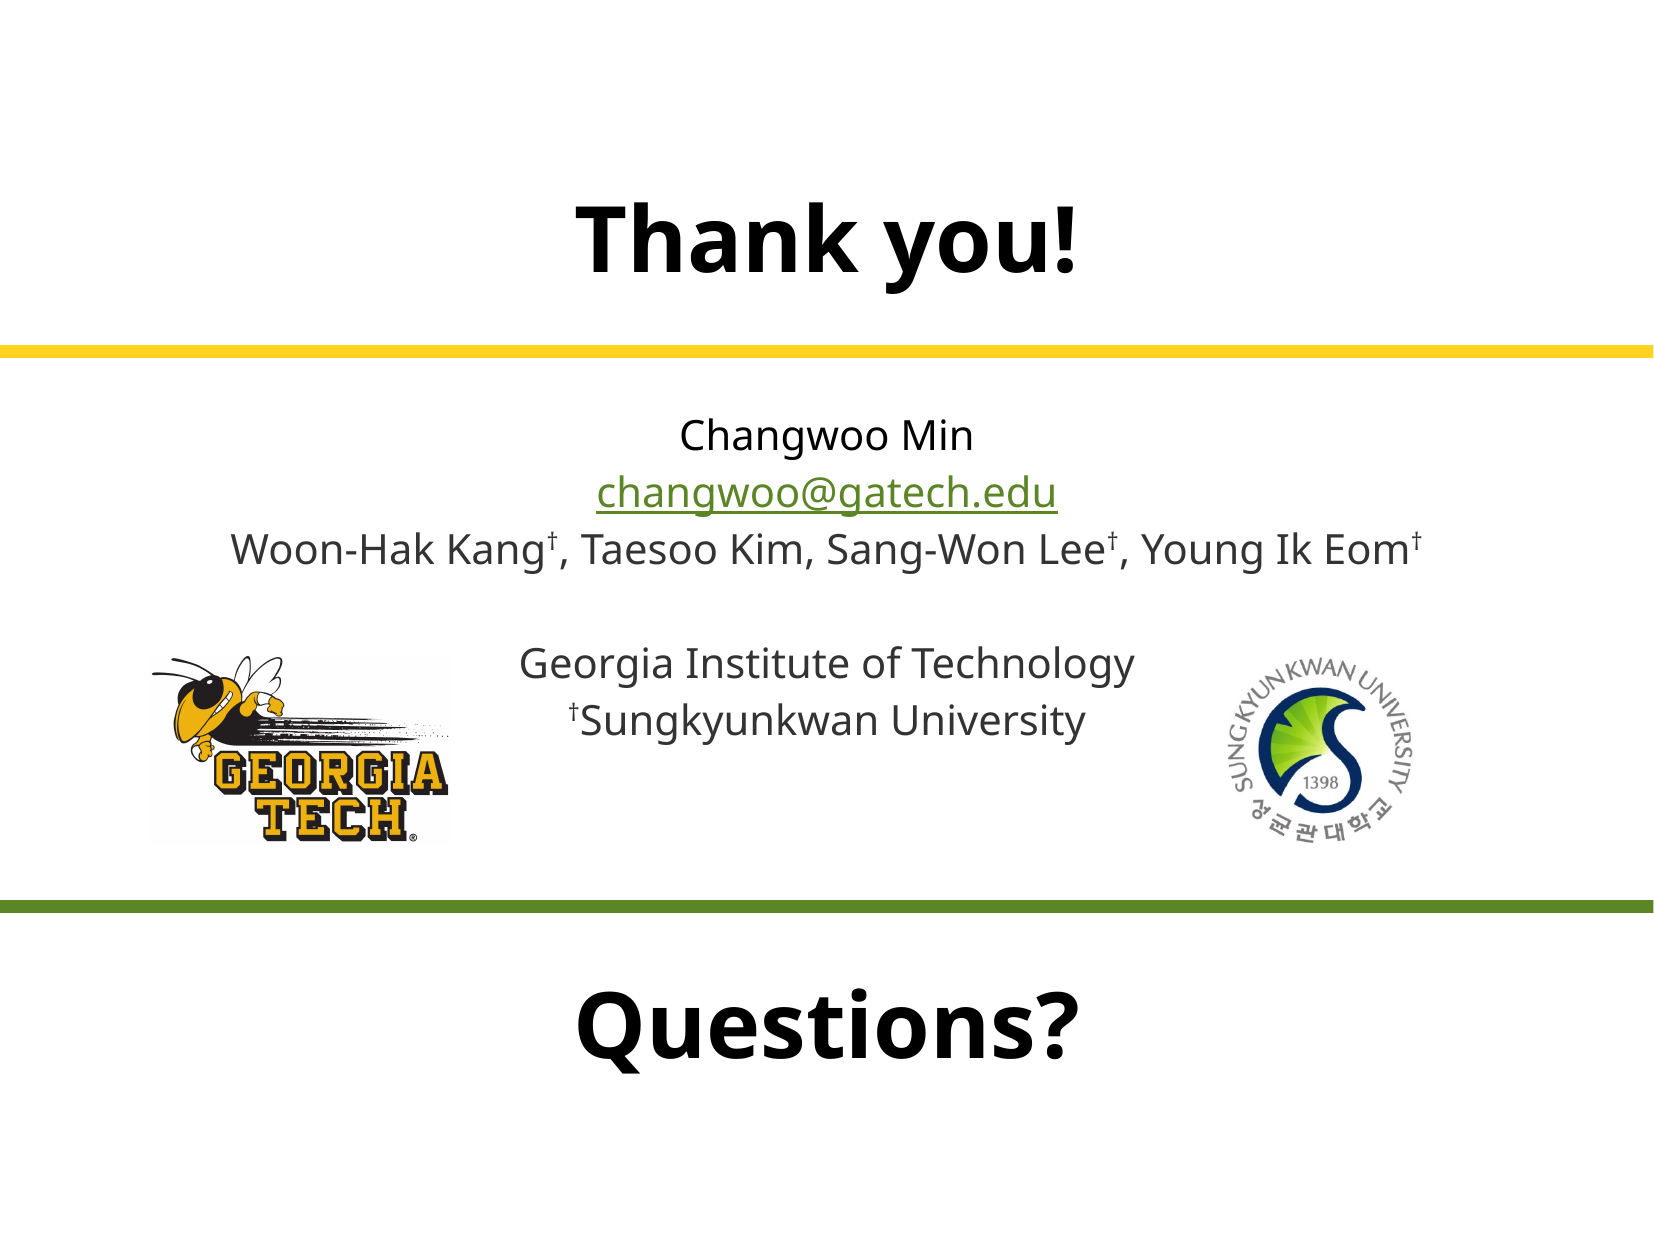

Thank you!
# Changwoo Min
changwoo@gatech.edu
Woon-Hak Kang†, Taesoo Kim, Sang-Won Lee†, Young Ik Eom†
Georgia Institute of Technology
†Sungkyunkwan University
Questions?